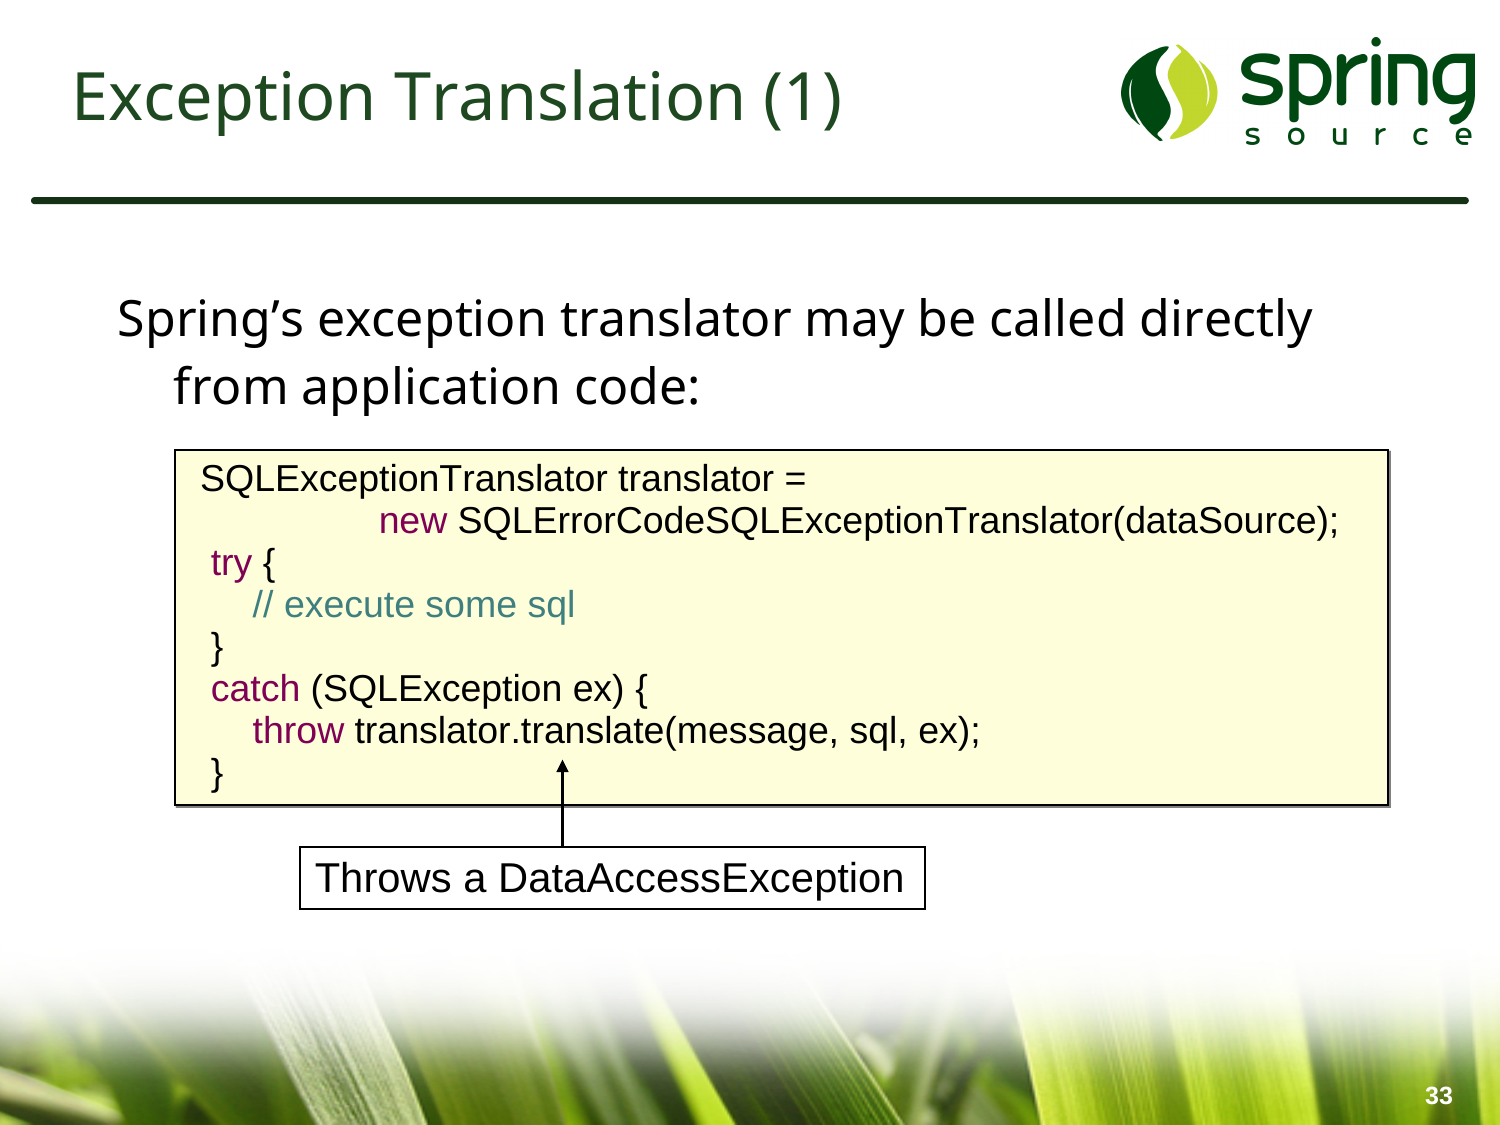

# Exception Translation (1)
Spring’s exception translator may be called directly from application code:
 SQLExceptionTranslator translator =
 new SQLErrorCodeSQLExceptionTranslator(dataSource);
 try {
 // execute some sql
 }
 catch (SQLException ex) {
 throw translator.translate(message, sql, ex);
 }
Throws a DataAccessException